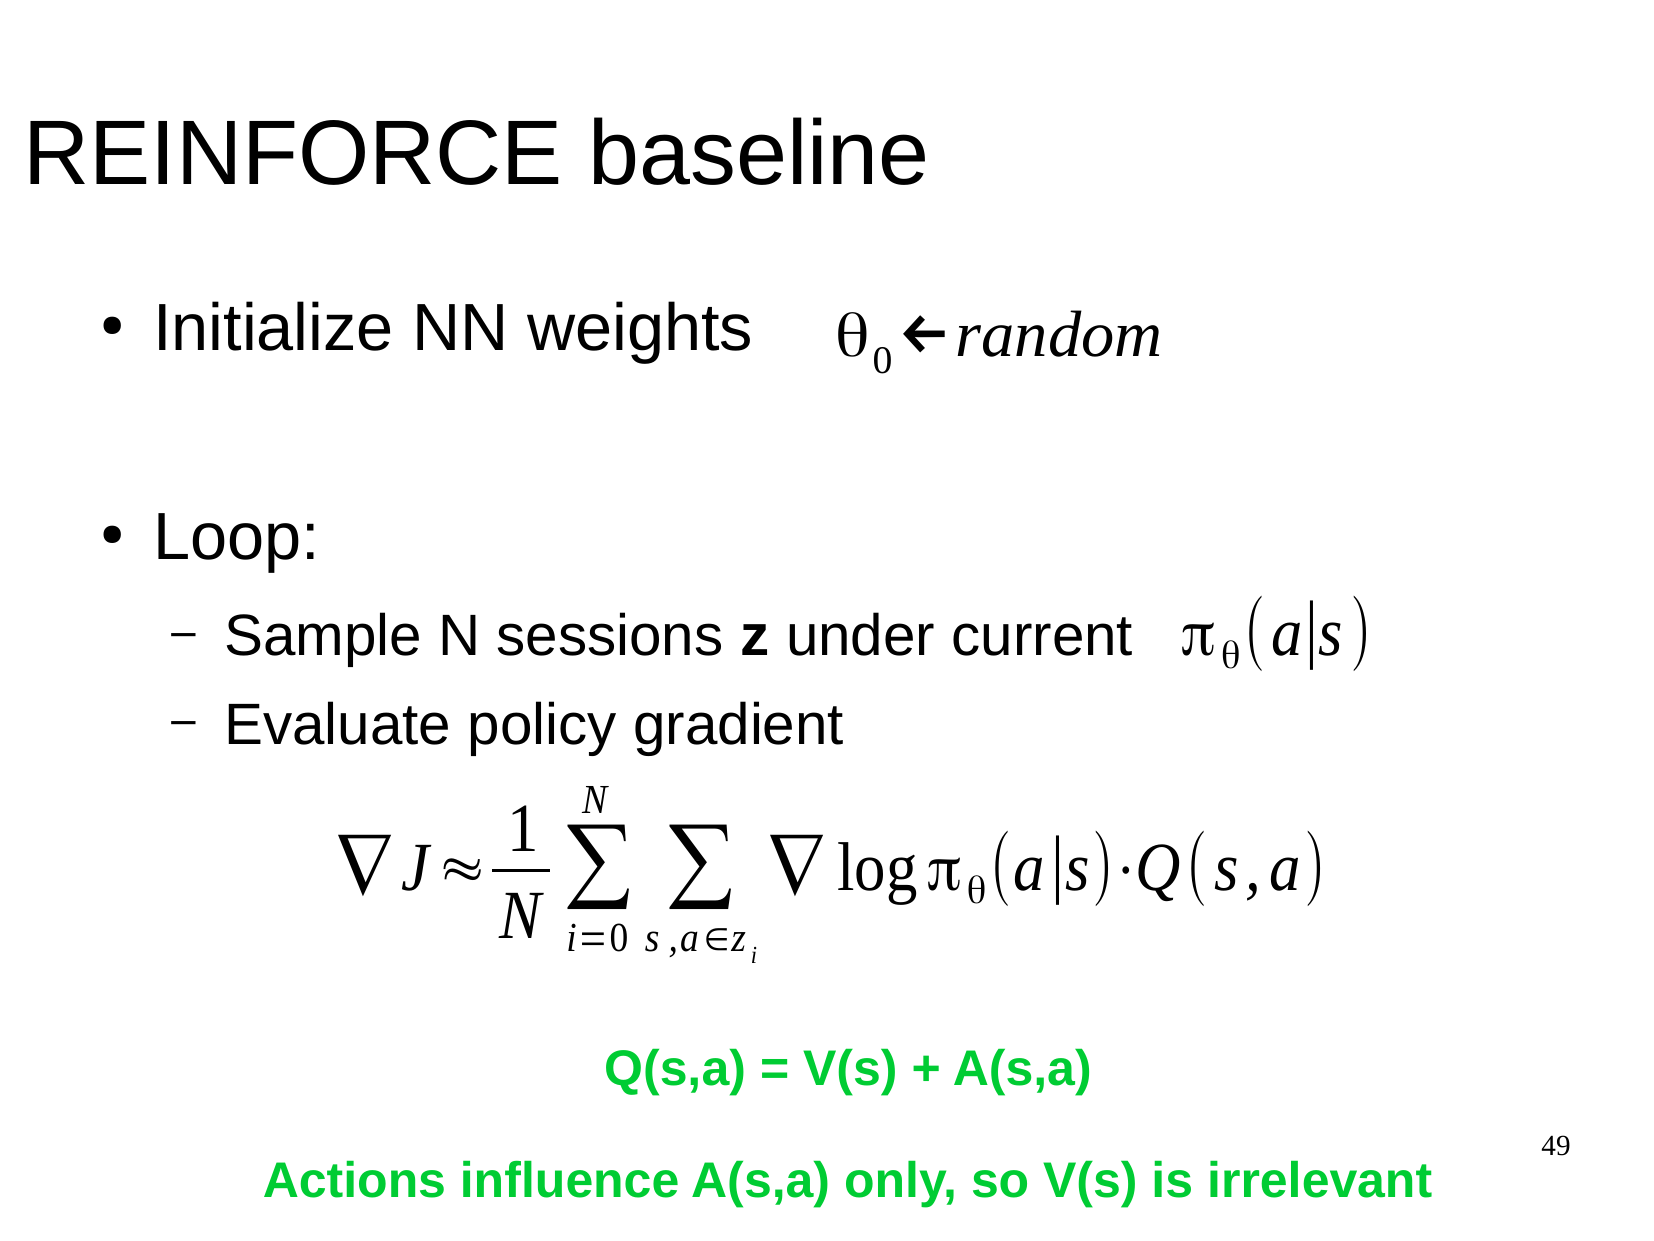

# REINFORCE baseline
Initialize NN weights
Loop:
Sample N sessions z under current
Evaluate policy gradient
Q(s,a) = V(s) + A(s,a)
Actions influence A(s,a) only, so V(s) is irrelevant
49